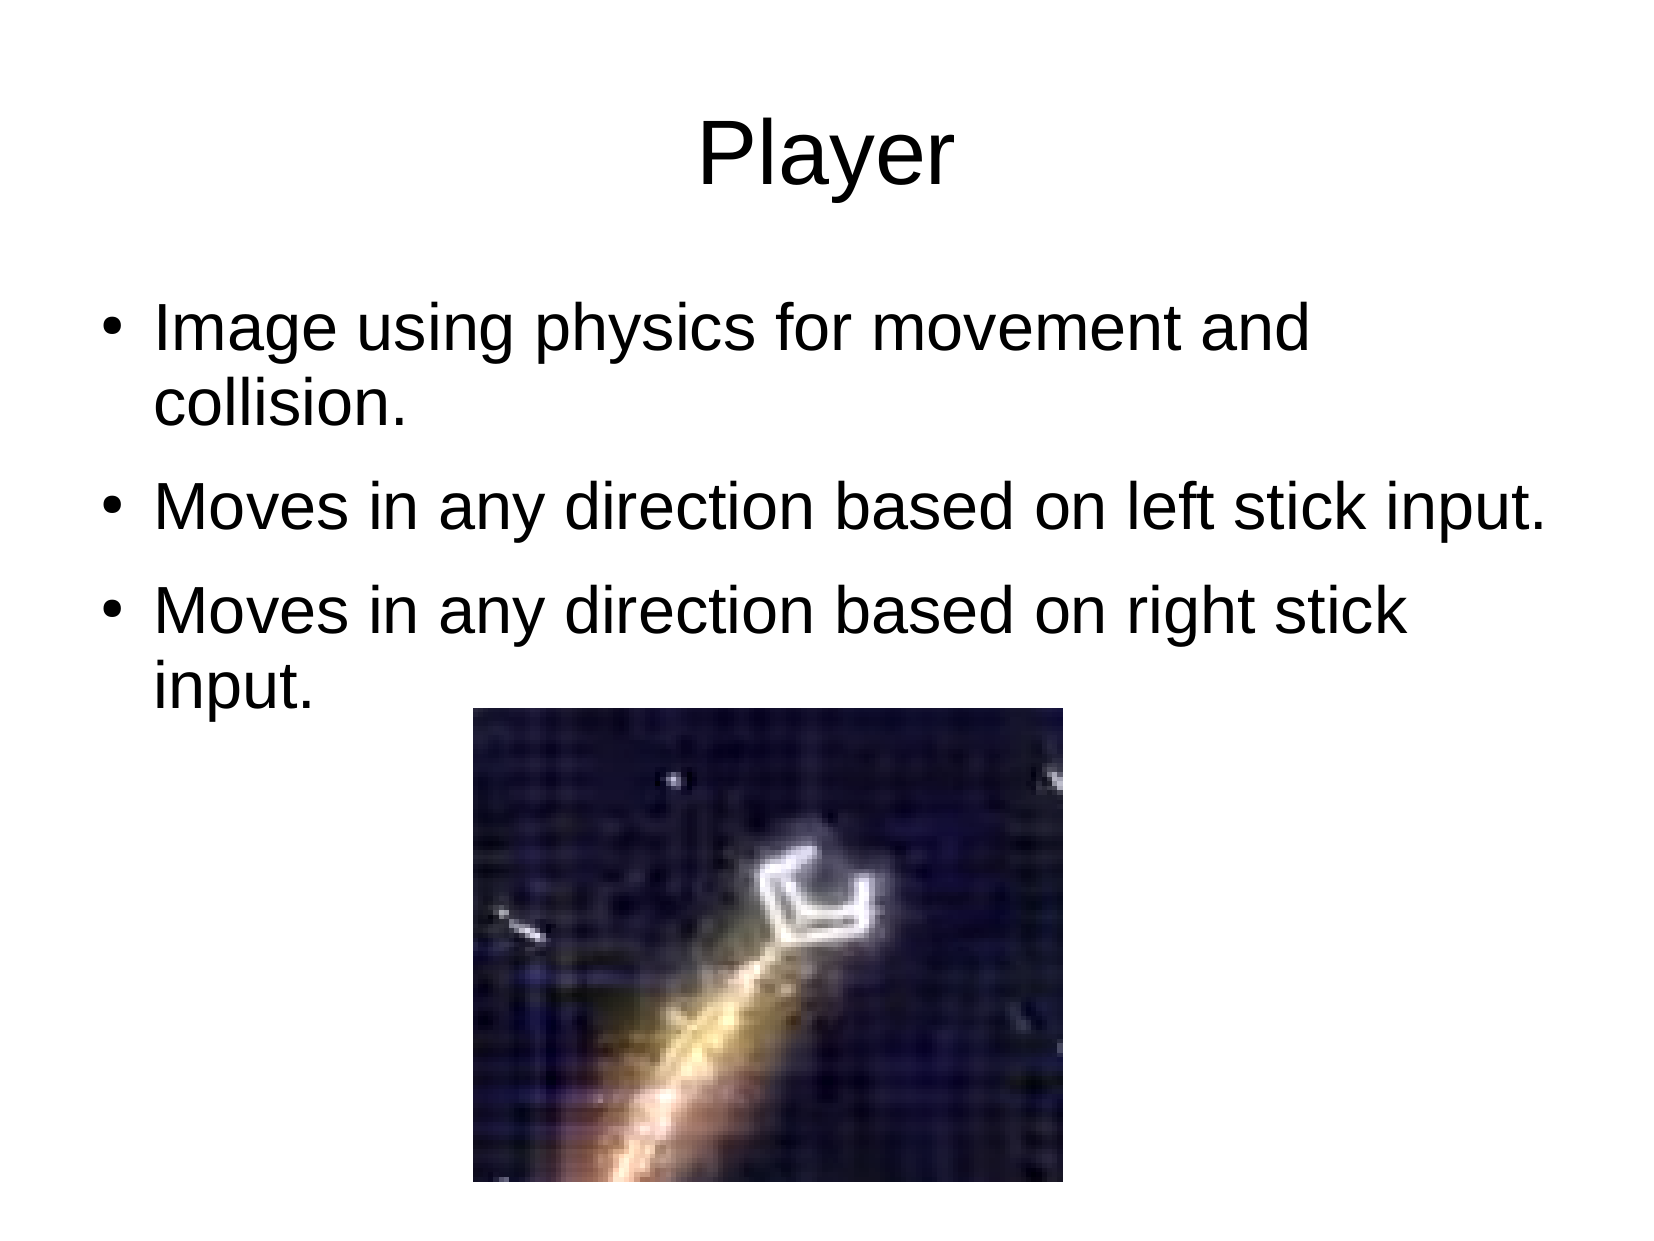

# Player
Image using physics for movement and collision.
Moves in any direction based on left stick input.
Moves in any direction based on right stick input.